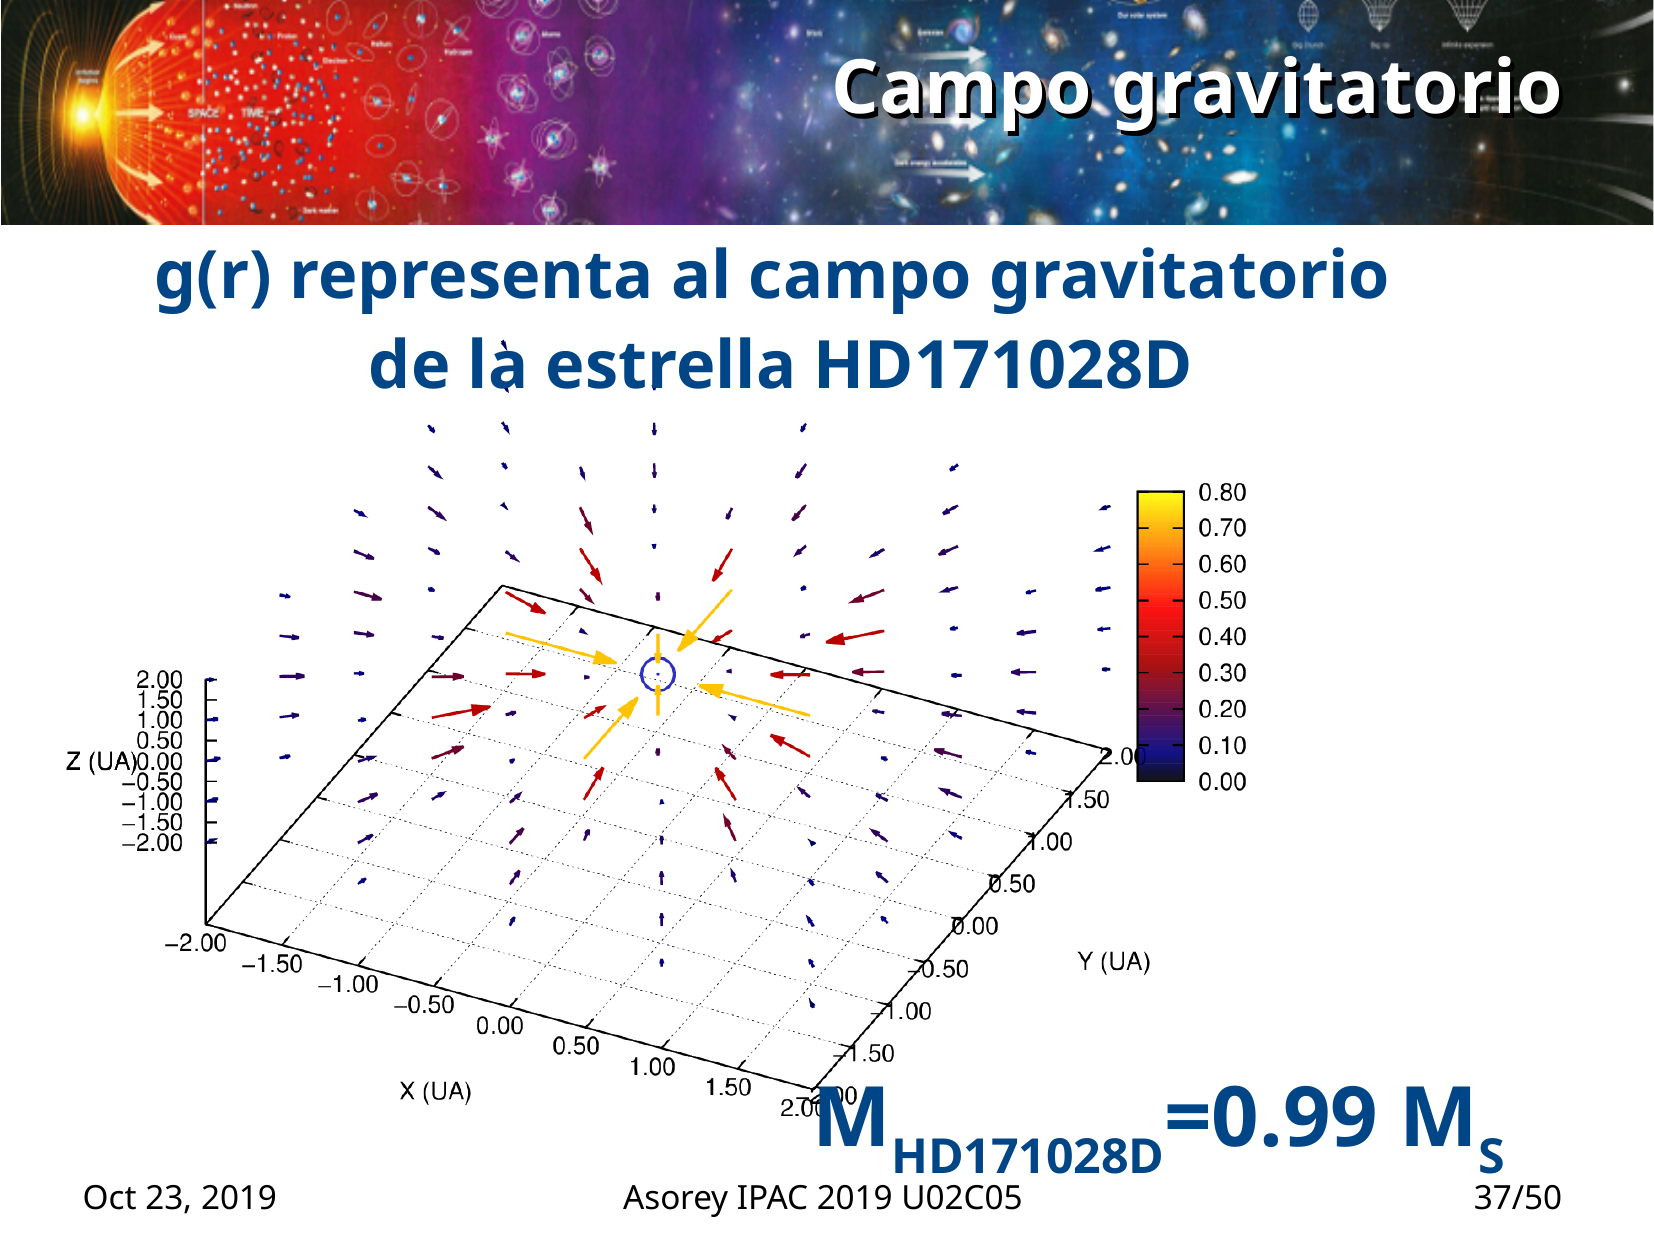

# Campo gravitatorio
g(r) representa al campo gravitatorio
de la estrella HD171028D
MHD171028D=0.99 MS
Oct 23, 2019
Asorey IPAC 2019 U02C05
37